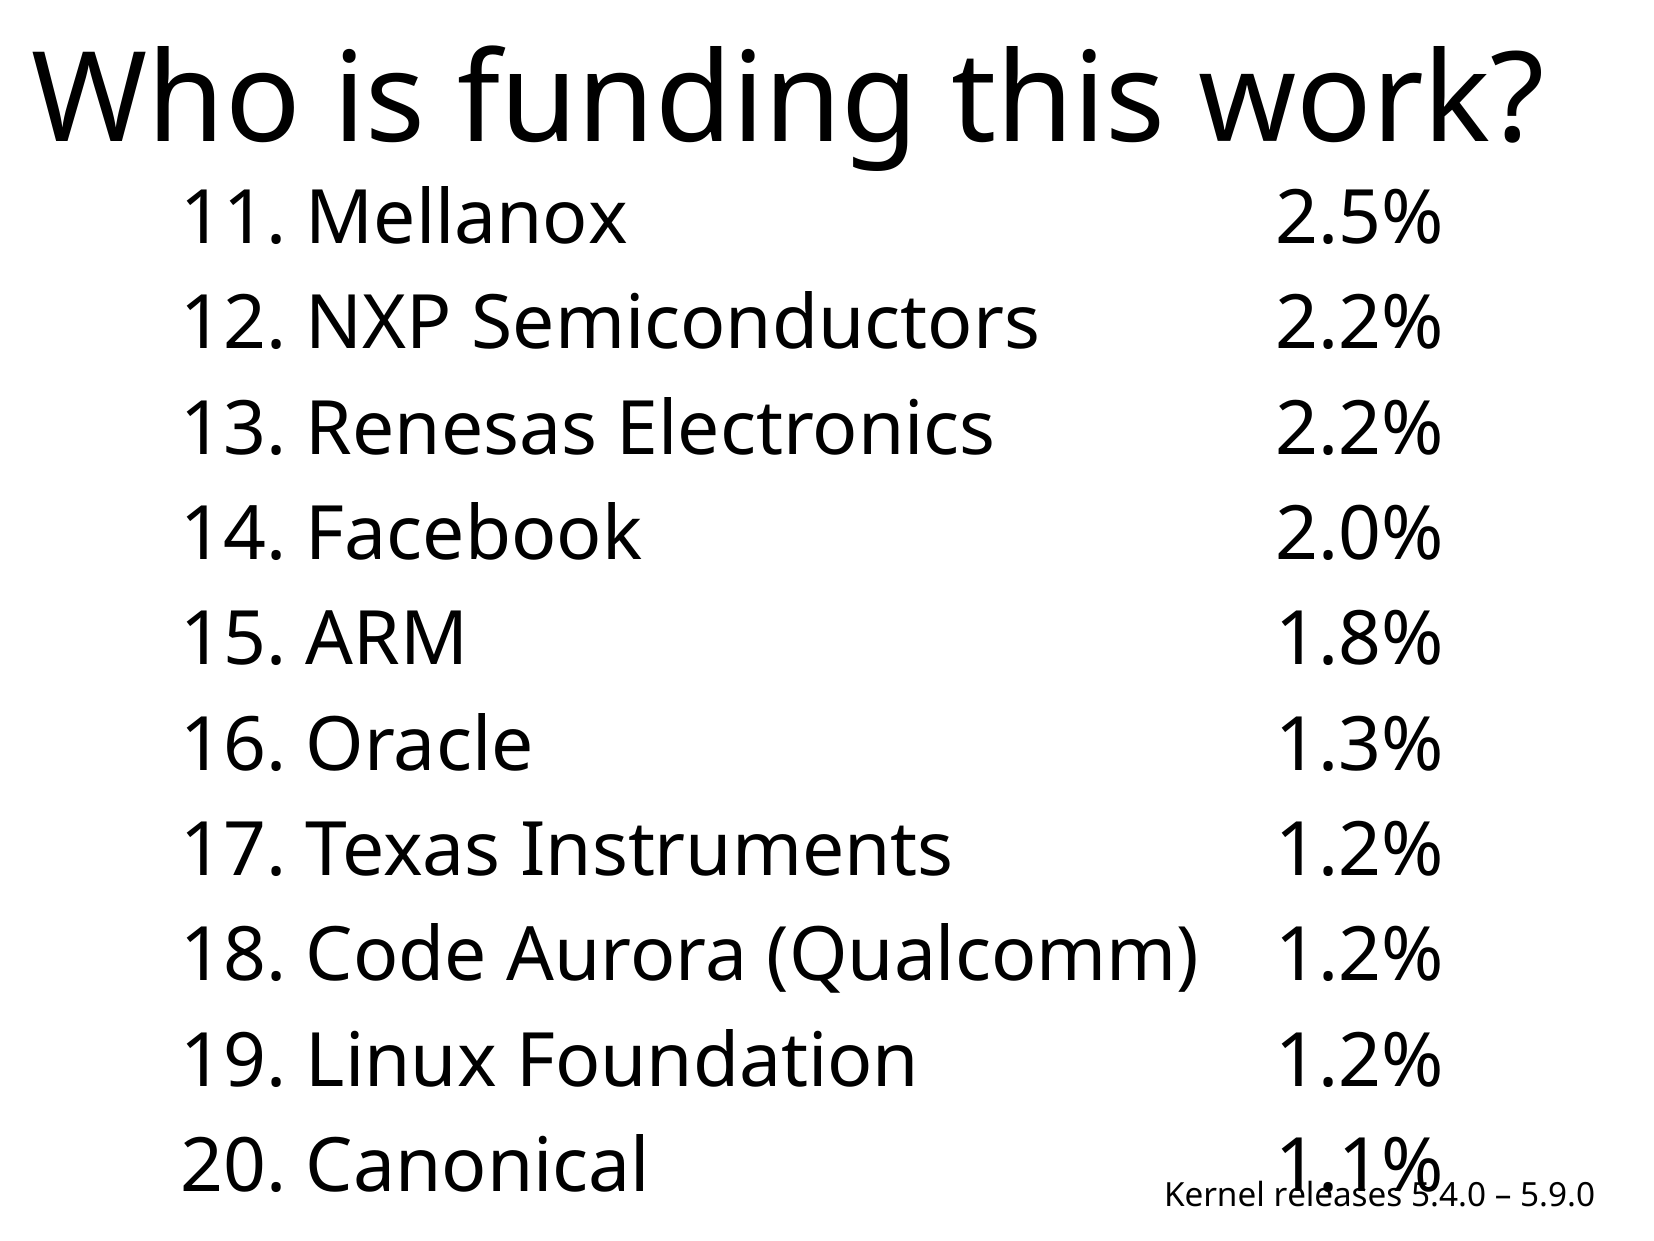

Who is funding this work?
| 11. Mellanox | 2.5% |
| --- | --- |
| 12. NXP Semiconductors | 2.2% |
| 13. Renesas Electronics | 2.2% |
| 14. Facebook | 2.0% |
| 15. ARM | 1.8% |
| 16. Oracle | 1.3% |
| 17. Texas Instruments | 1.2% |
| 18. Code Aurora (Qualcomm) | 1.2% |
| 19. Linux Foundation | 1.2% |
| 20. Canonical | 1.1% |
Kernel releases 5.4.0 – 5.9.0